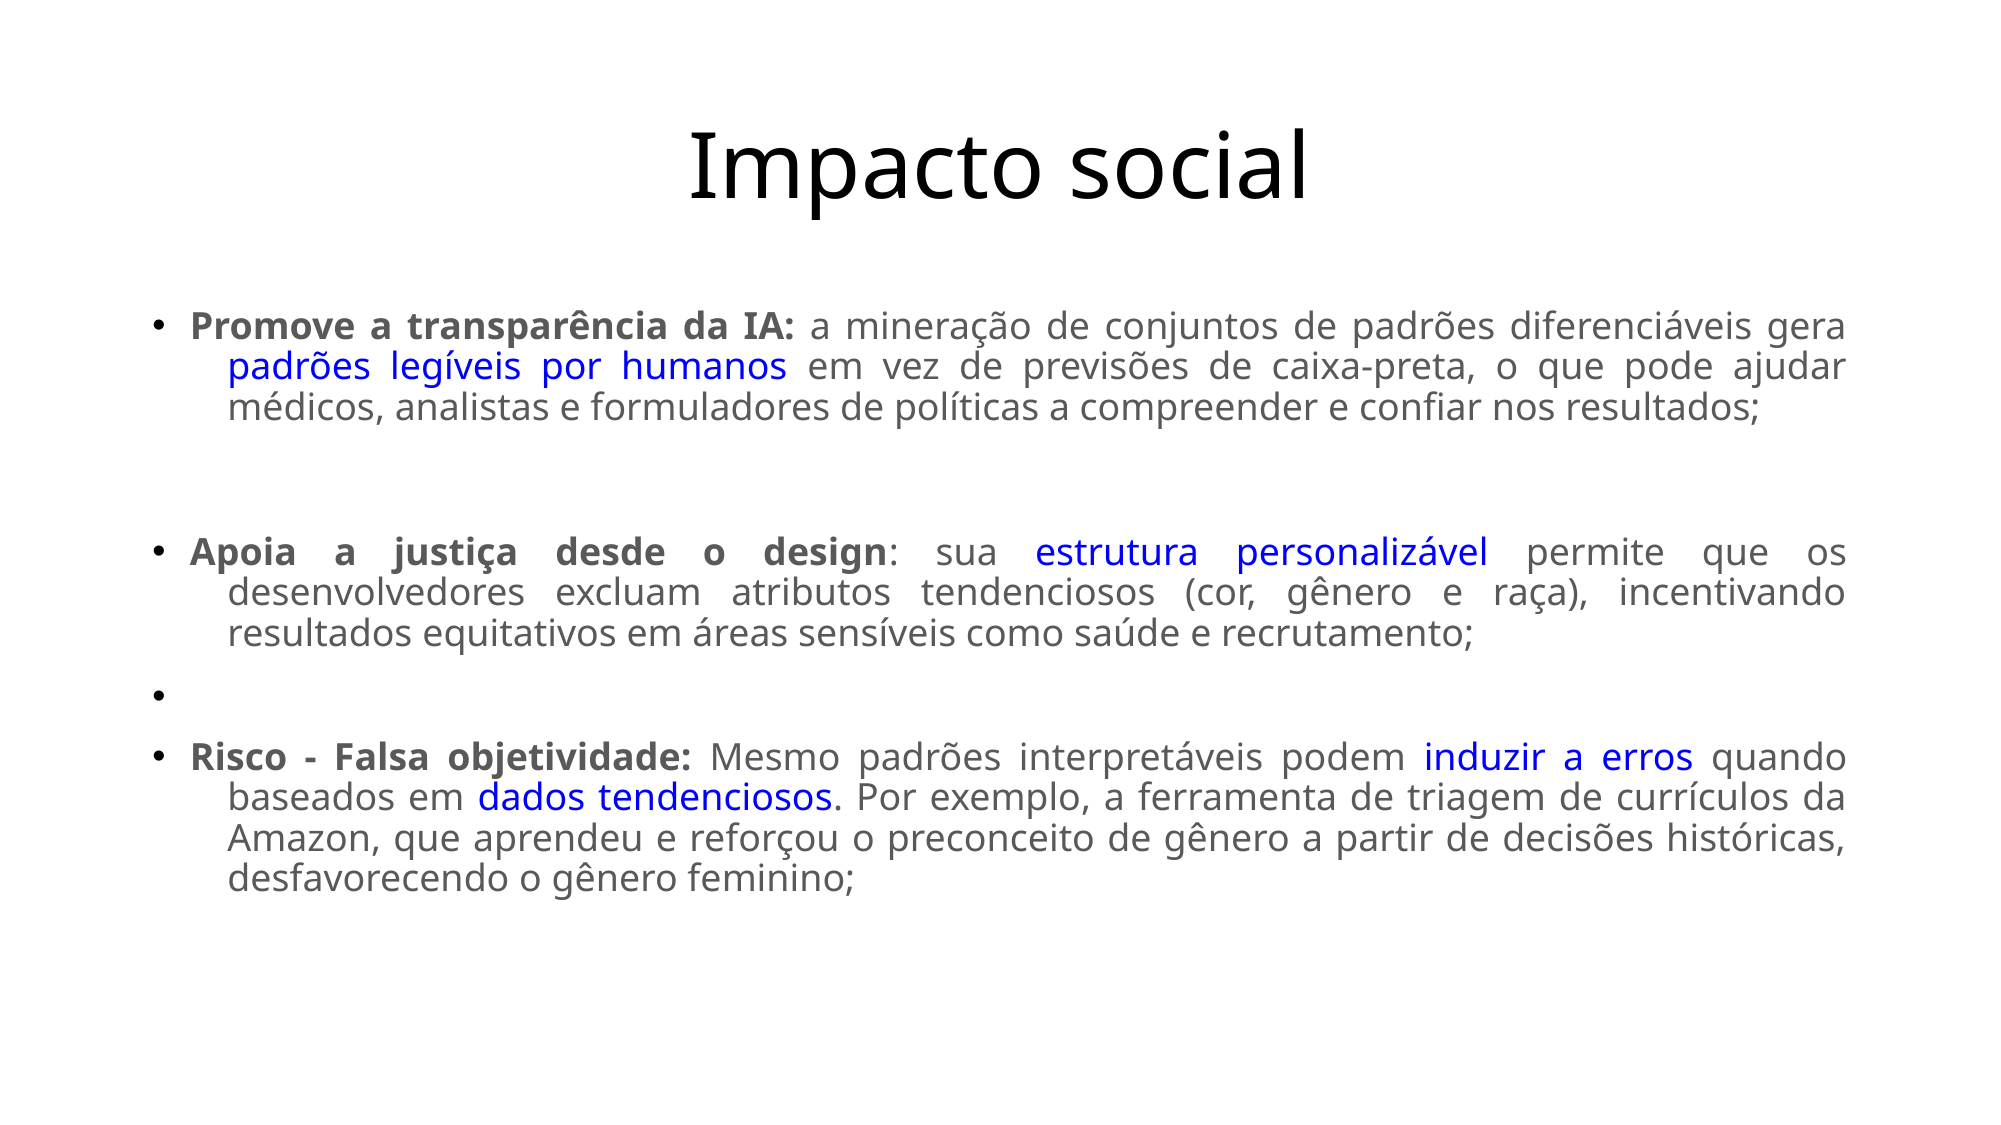

# Impacto social
Promove a transparência da IA: a mineração de conjuntos de padrões diferenciáveis gera padrões legíveis por humanos em vez de previsões de caixa-preta, o que pode ajudar médicos, analistas e formuladores de políticas a compreender e confiar nos resultados;
Apoia a justiça desde o design: sua estrutura personalizável permite que os desenvolvedores excluam atributos tendenciosos (cor, gênero e raça), incentivando resultados equitativos em áreas sensíveis como saúde e recrutamento;
Risco - Falsa objetividade: Mesmo padrões interpretáveis podem induzir a erros quando baseados em dados tendenciosos. Por exemplo, a ferramenta de triagem de currículos da Amazon, que aprendeu e reforçou o preconceito de gênero a partir de decisões históricas, desfavorecendo o gênero feminino;